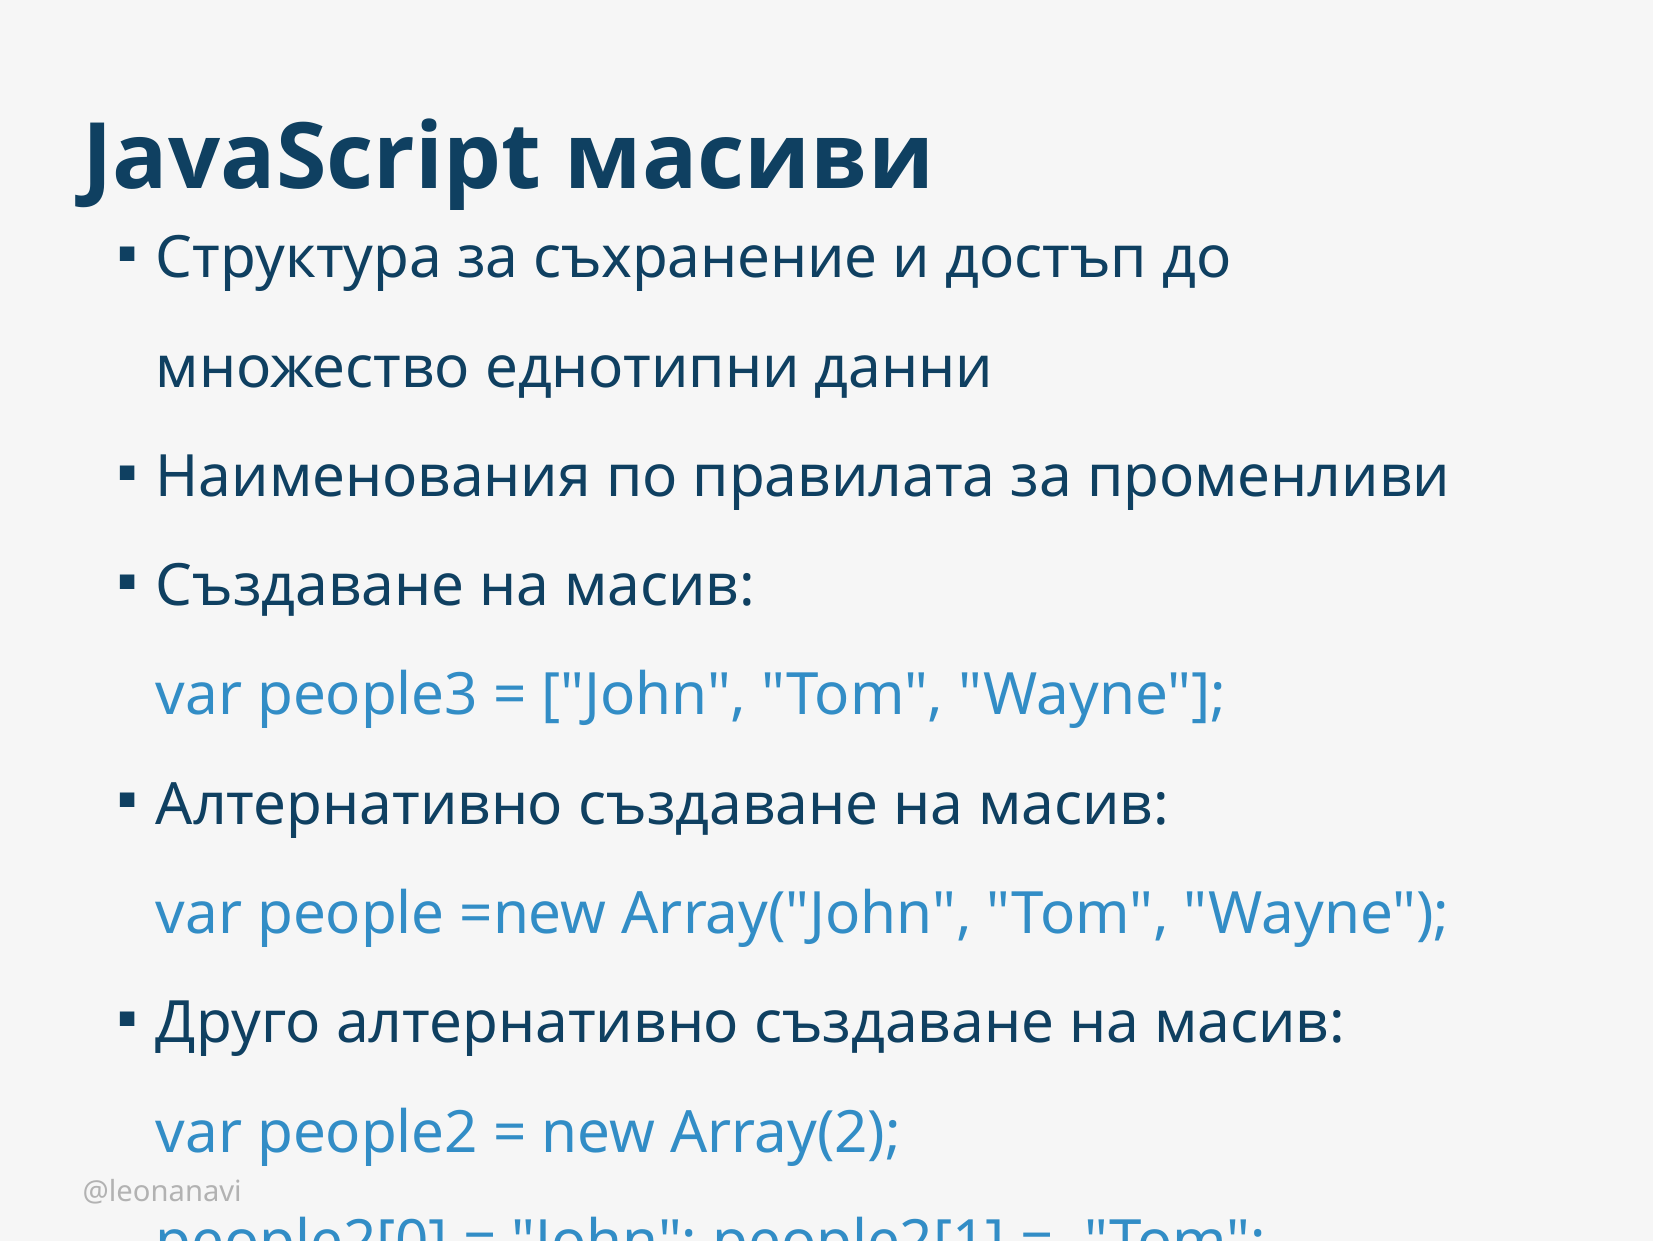

# JavaScript масиви
Структура за съхранение и достъп до
множество еднотипни данни
Наименования по правилата за променливи
Създаване на масив:
var people3 = ["John", "Tom", "Wayne"];
Алтернативно създаване на масив:
var people =new Array("John", "Tom", "Wayne");
Друго алтернативно създаване на масив:
var people2 = new Array(2);
people2[0] = "John"; people2[1] = "Tom";